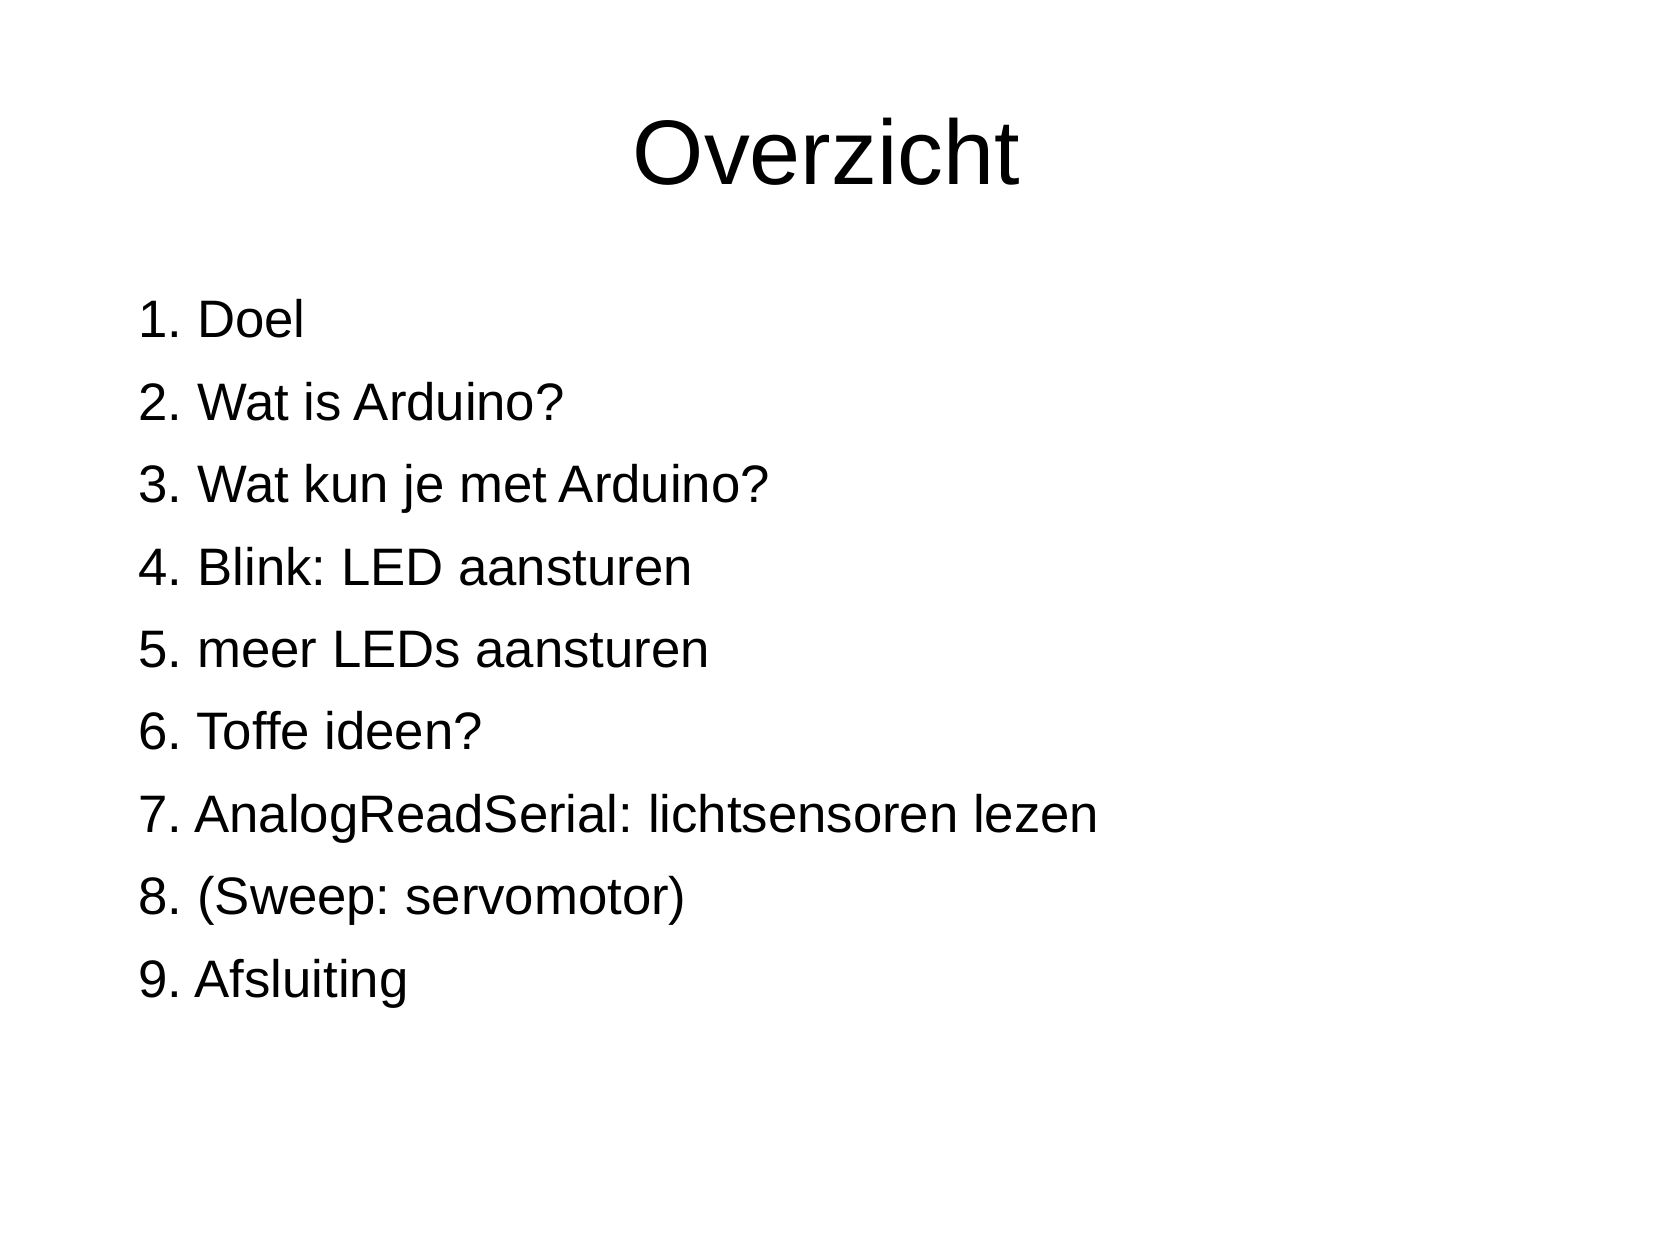

# Overzicht
1. Doel
2. Wat is Arduino?
3. Wat kun je met Arduino?
4. Blink: LED aansturen
5. meer LEDs aansturen
6. Toffe ideen?
7. AnalogReadSerial: lichtsensoren lezen
8. (Sweep: servomotor)
9. Afsluiting